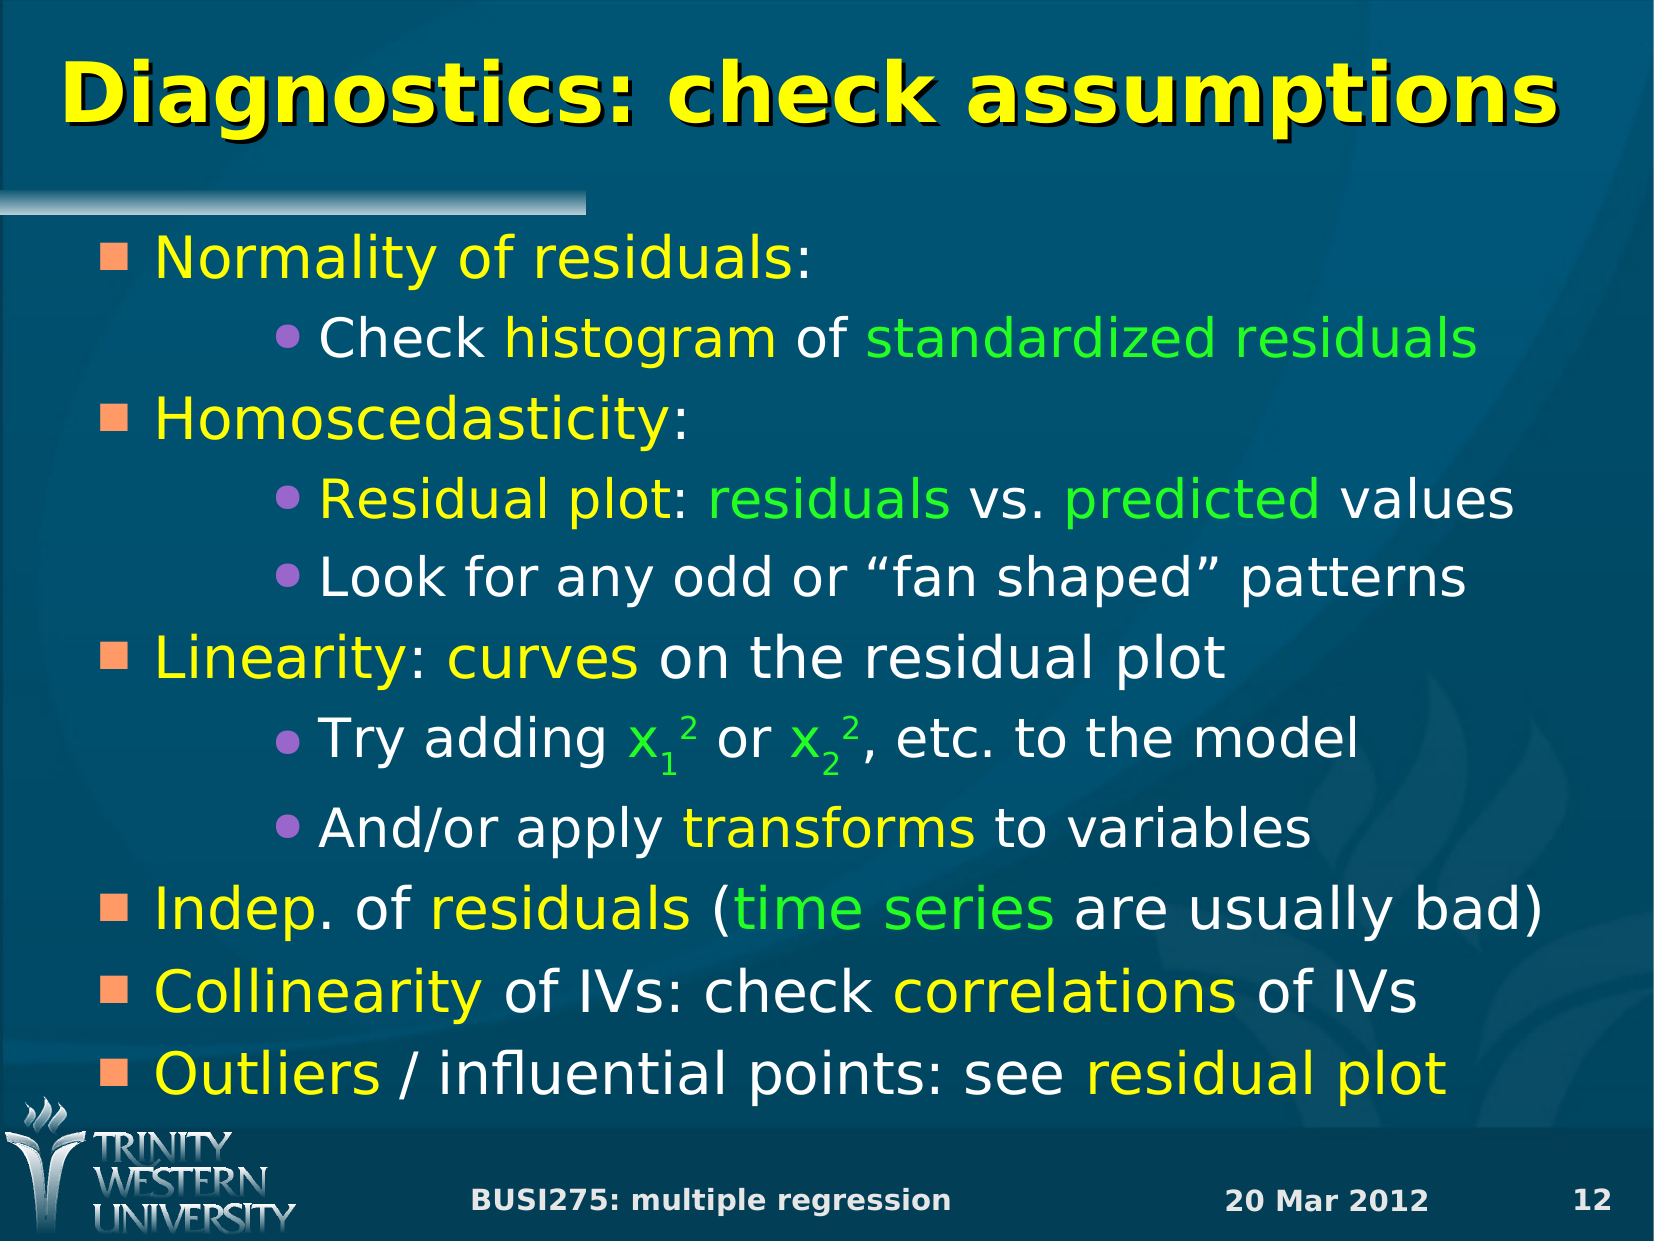

# Diagnostics: check assumptions
Normality of residuals:
Check histogram of standardized residuals
Homoscedasticity:
Residual plot: residuals vs. predicted values
Look for any odd or “fan shaped” patterns
Linearity: curves on the residual plot
Try adding x12 or x22, etc. to the model
And/or apply transforms to variables
Indep. of residuals (time series are usually bad)
Collinearity of IVs: check correlations of IVs
Outliers / influential points: see residual plot
BUSI275: multiple regression
20 Mar 2012
12